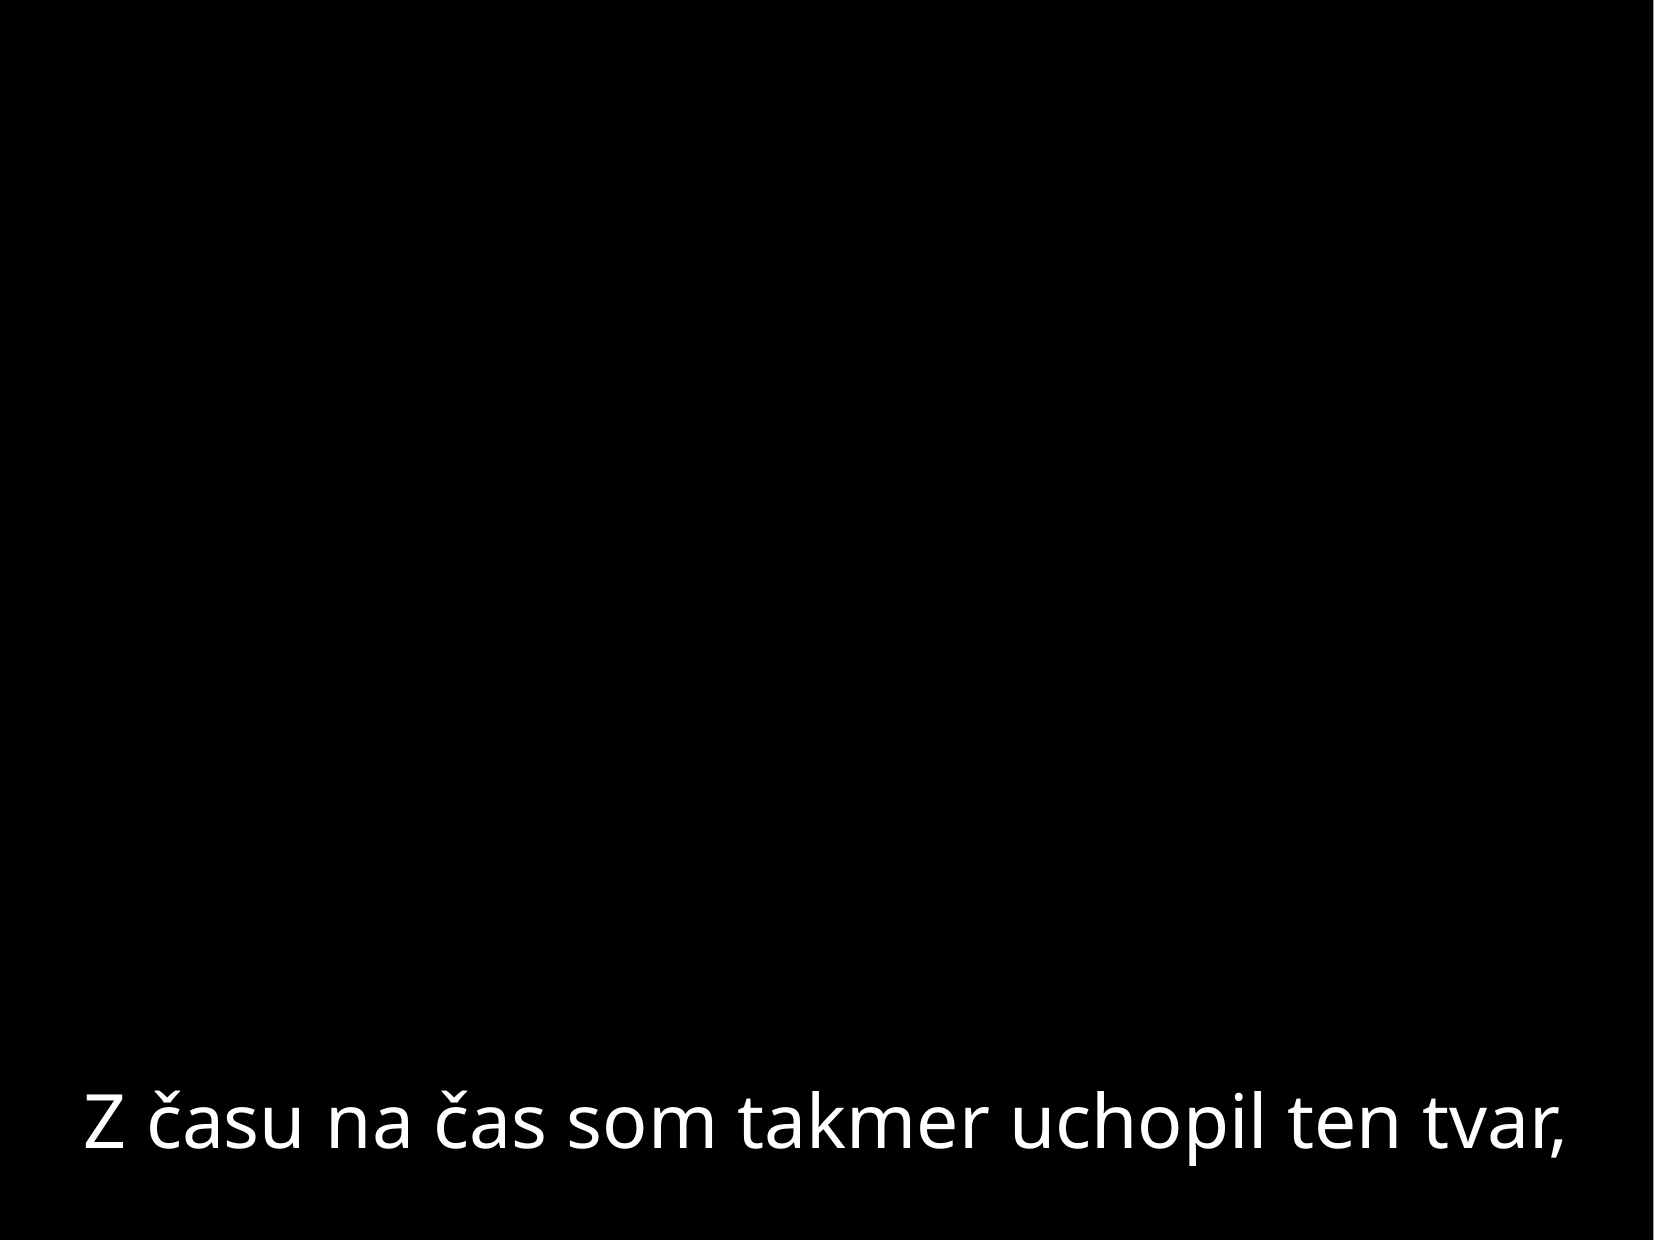

# Z času na čas som takmer uchopil ten tvar,